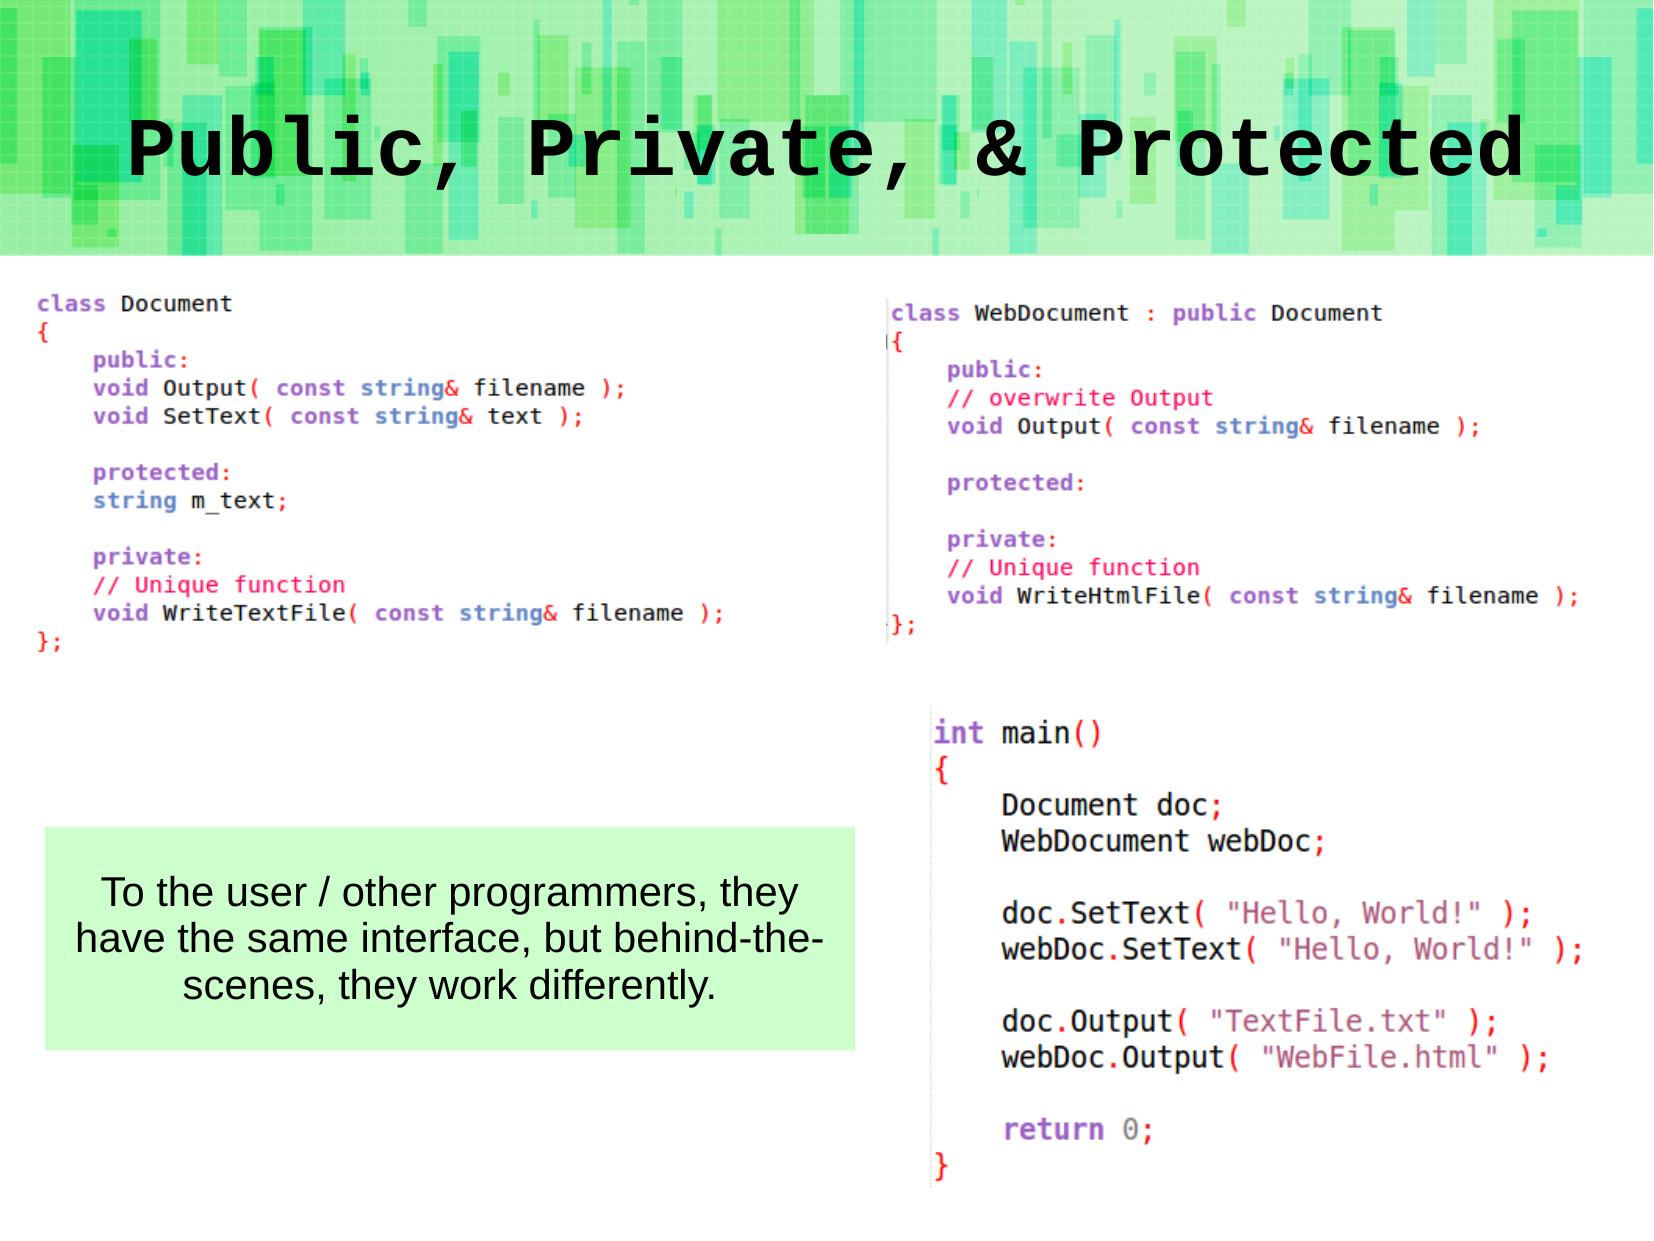

# Public, Private, & Protected
To the user / other programmers, they have the same interface, but behind-the-scenes, they work differently.